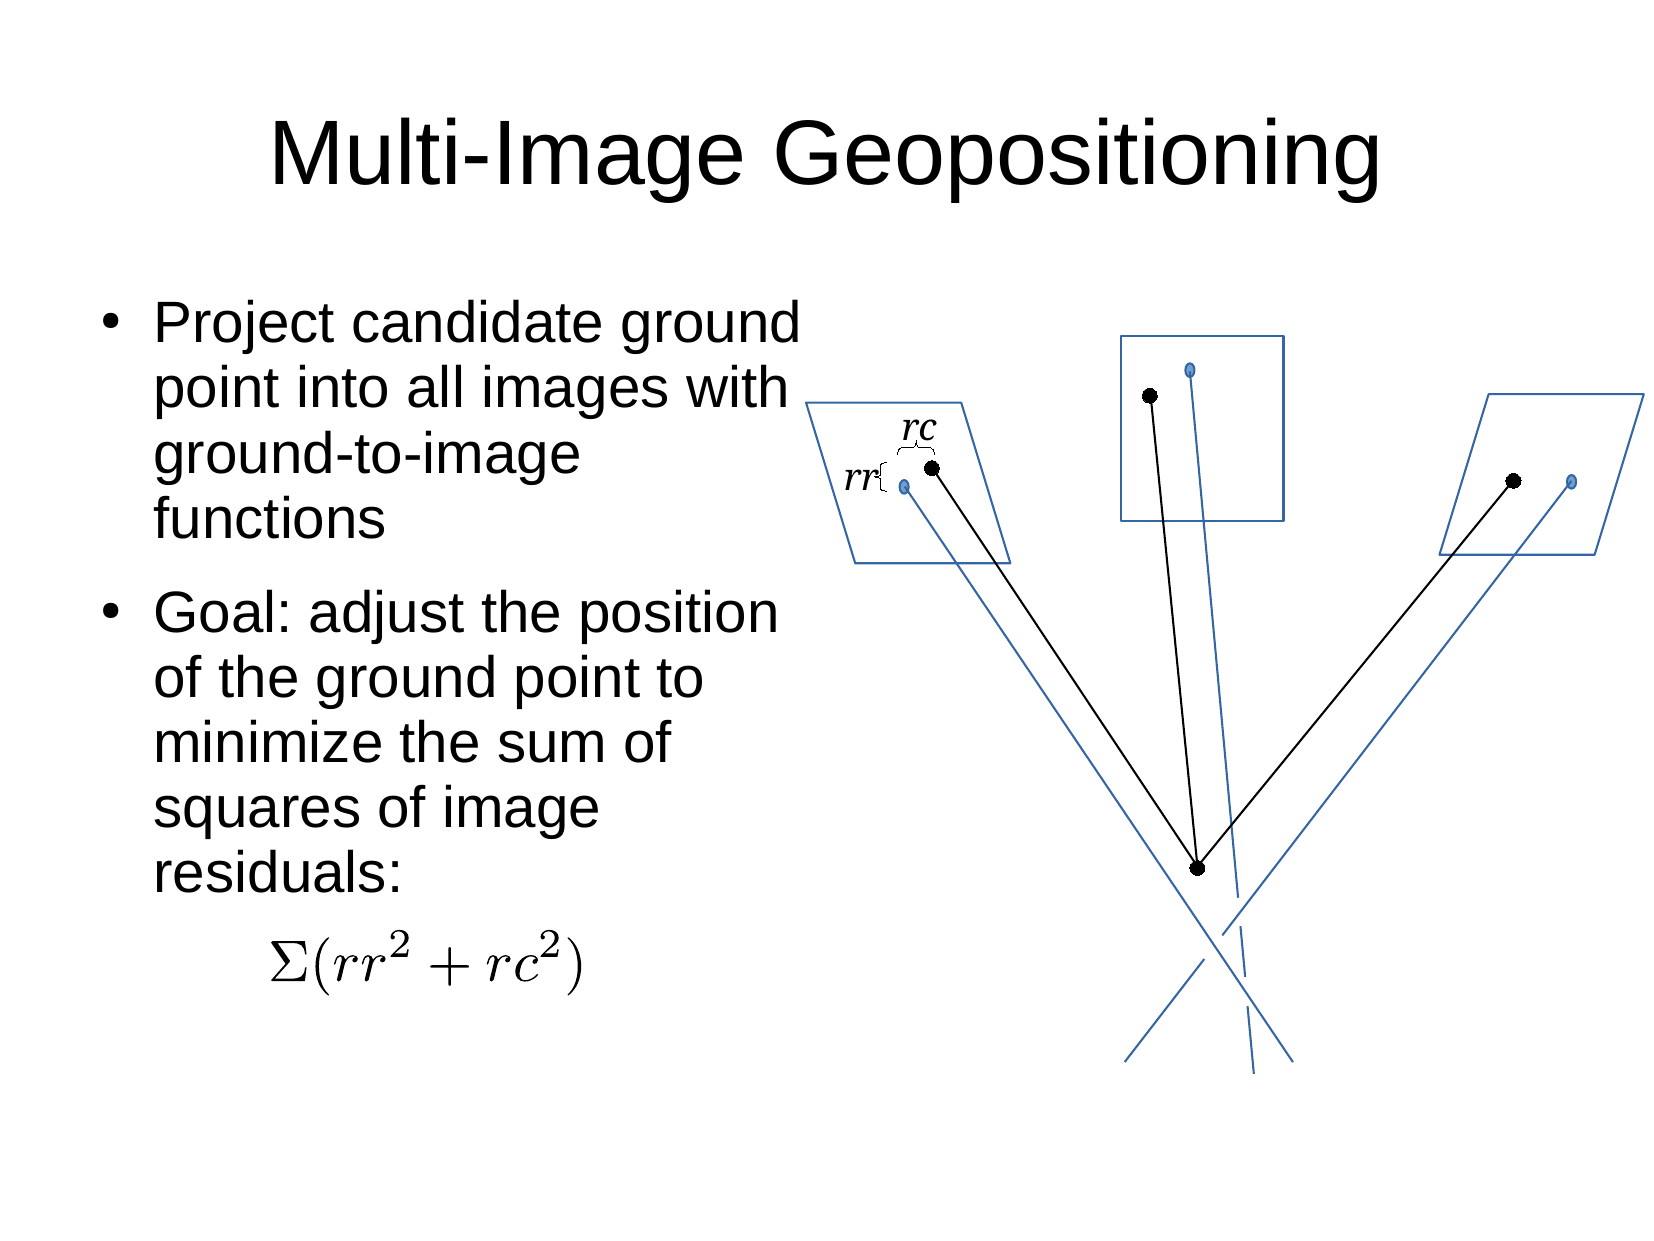

# Multi-Image Geopositioning
Project candidate ground point into all images with ground-to-image functions
Goal: adjust the position of the ground point to minimize the sum of squares of image residuals:
rc
rr